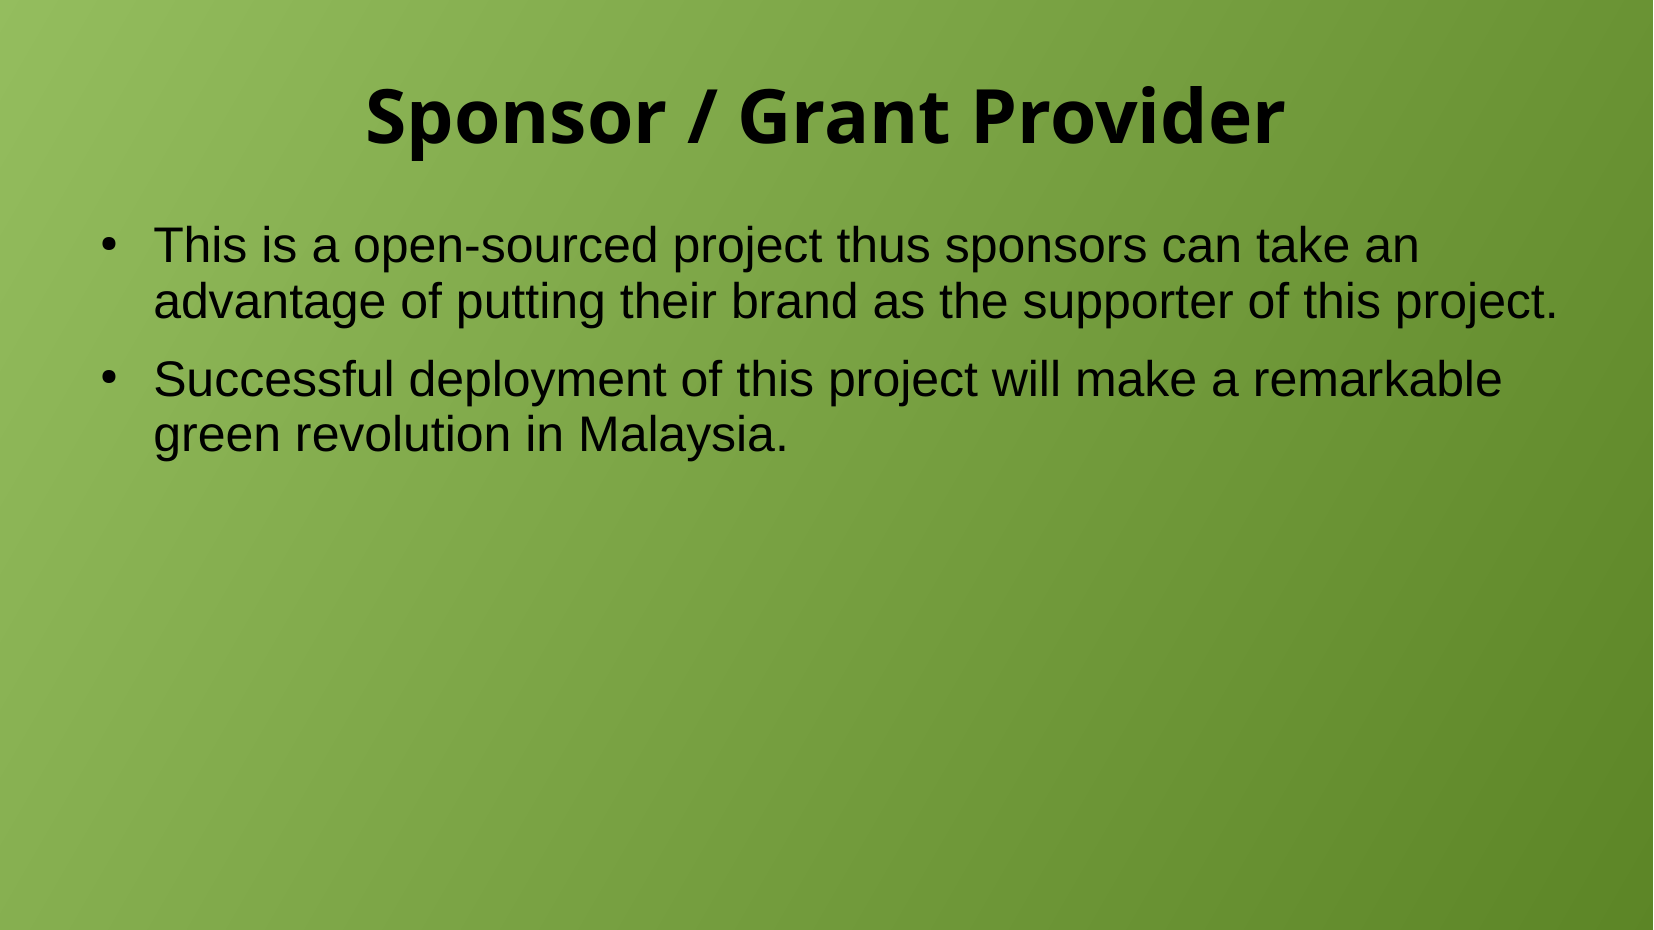

# Sponsor / Grant Provider
This is a open-sourced project thus sponsors can take an advantage of putting their brand as the supporter of this project.
Successful deployment of this project will make a remarkable green revolution in Malaysia.